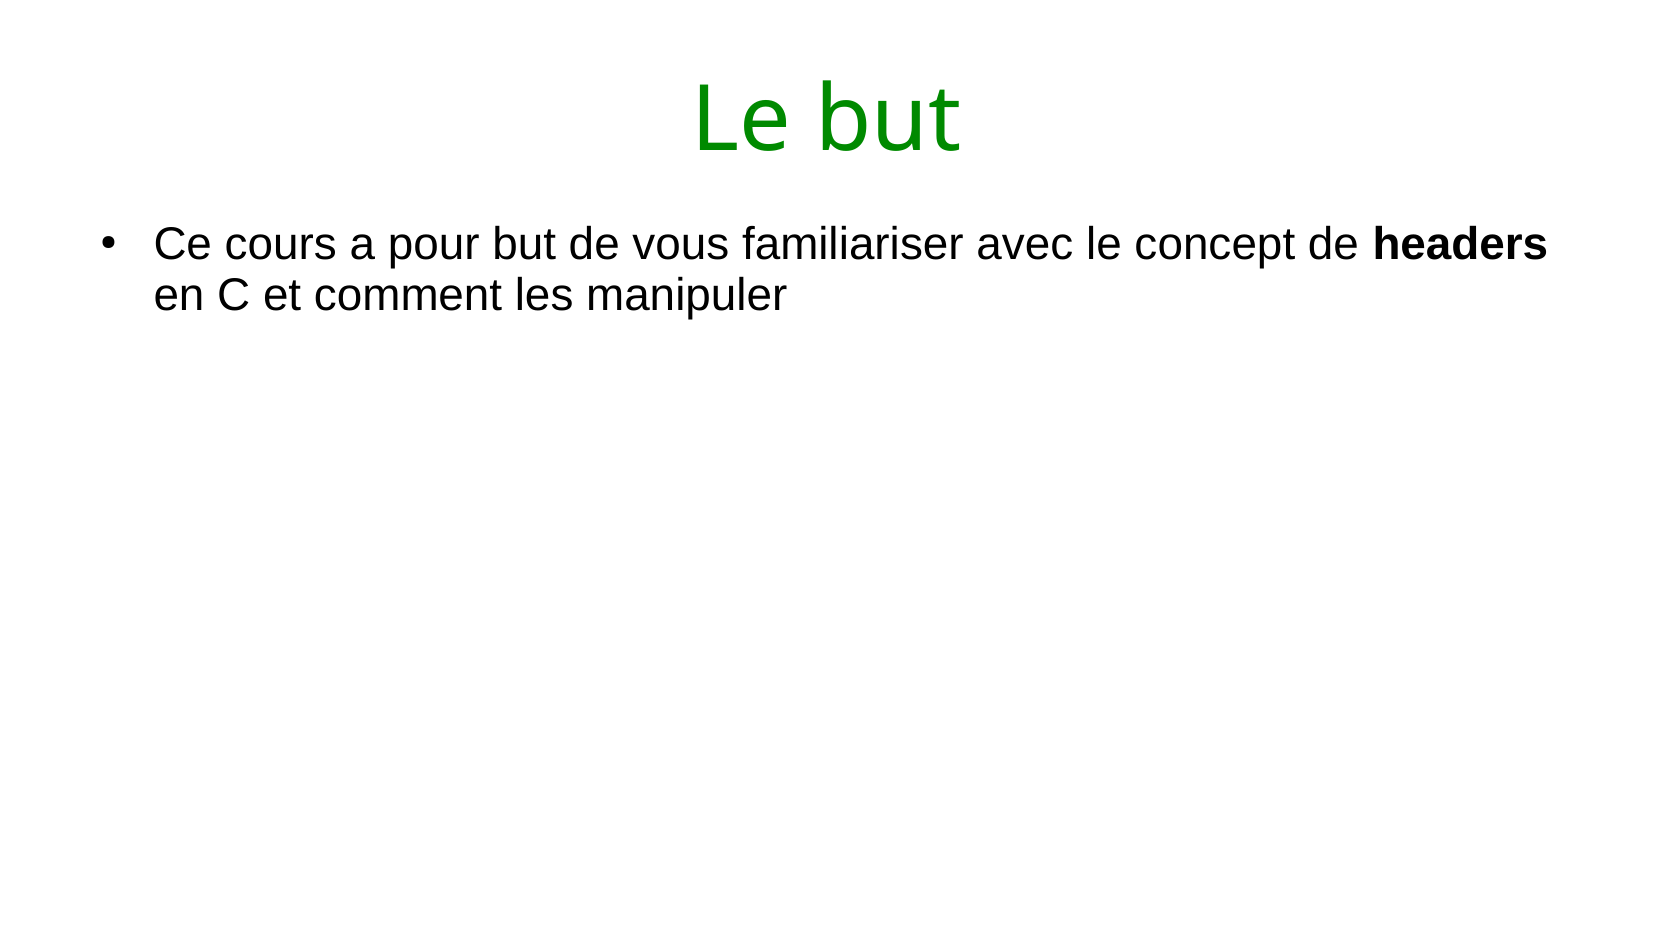

# Le but
Ce cours a pour but de vous familiariser avec le concept de headers en C et comment les manipuler